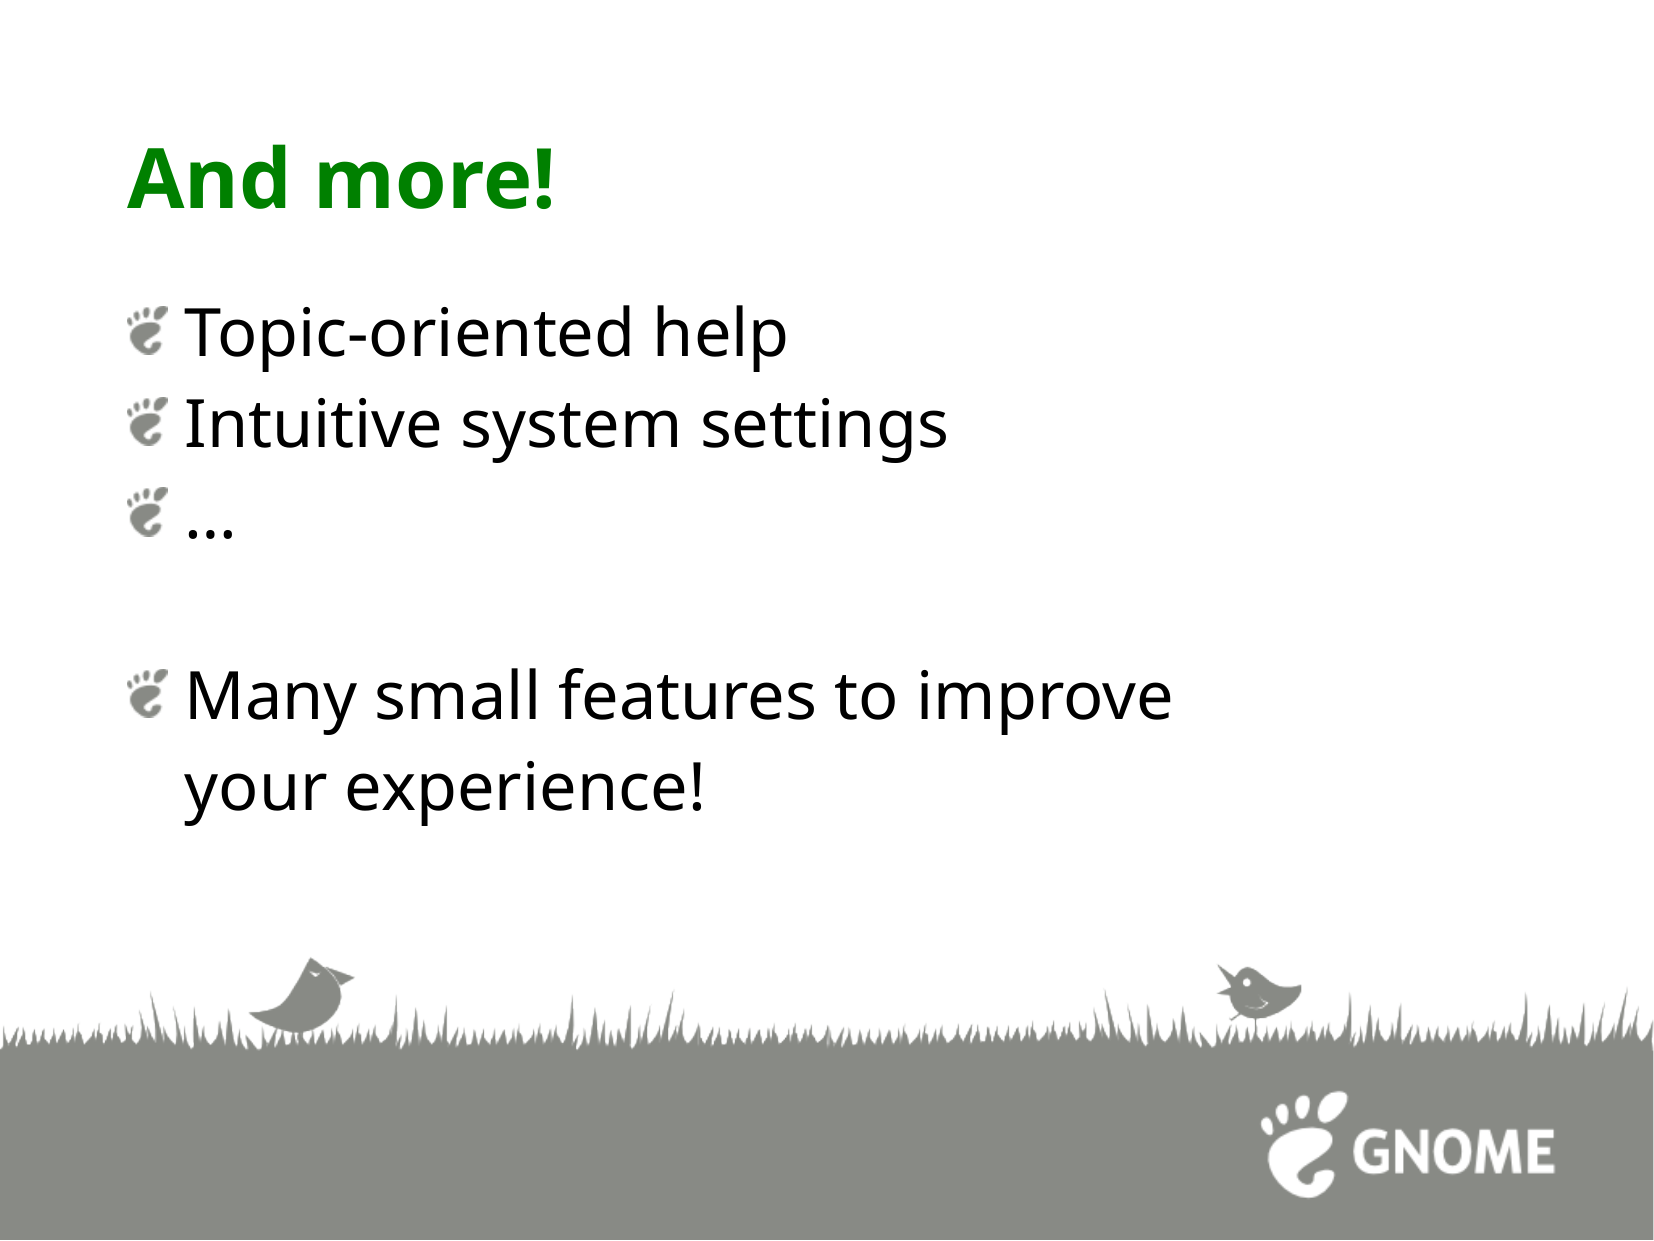

And more!
 Topic-oriented help
 Intuitive system settings
 …
 Many small features to improve
 your experience!